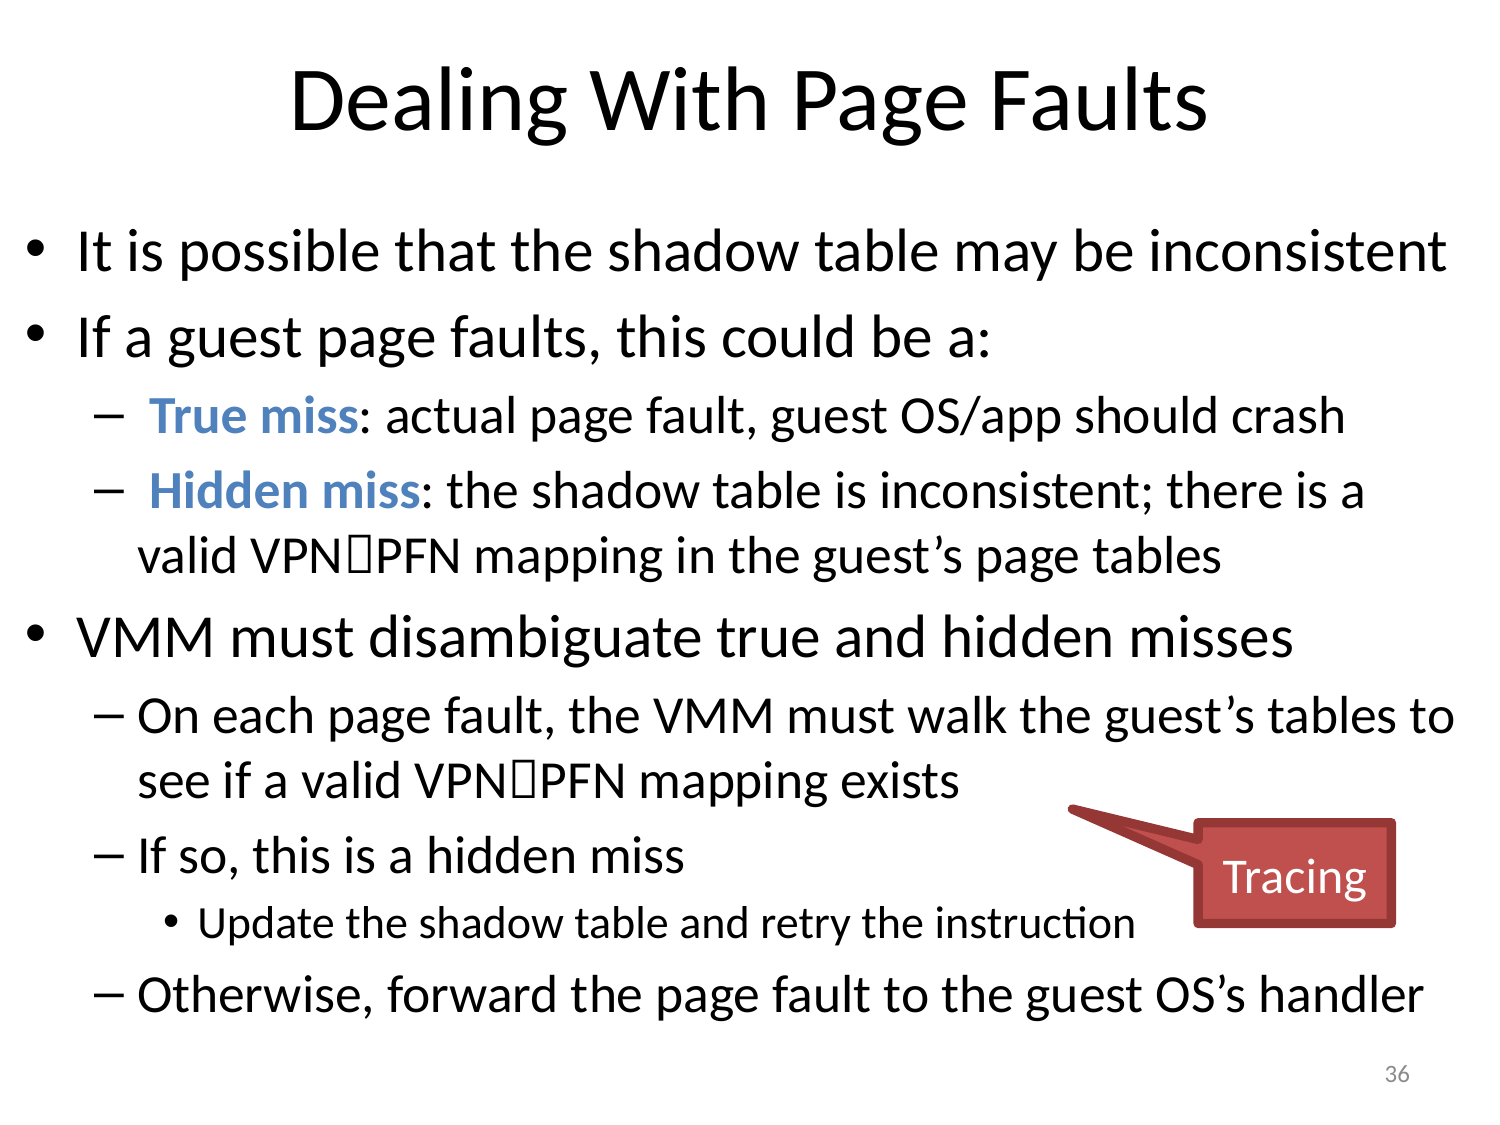

# Dealing With Page Faults
It is possible that the shadow table may be inconsistent
If a guest page faults, this could be a:
 True miss: actual page fault, guest OS/app should crash
 Hidden miss: the shadow table is inconsistent; there is a valid VPNPFN mapping in the guest’s page tables
VMM must disambiguate true and hidden misses
On each page fault, the VMM must walk the guest’s tables to see if a valid VPNPFN mapping exists
If so, this is a hidden miss
Update the shadow table and retry the instruction
Otherwise, forward the page fault to the guest OS’s handler
Tracing